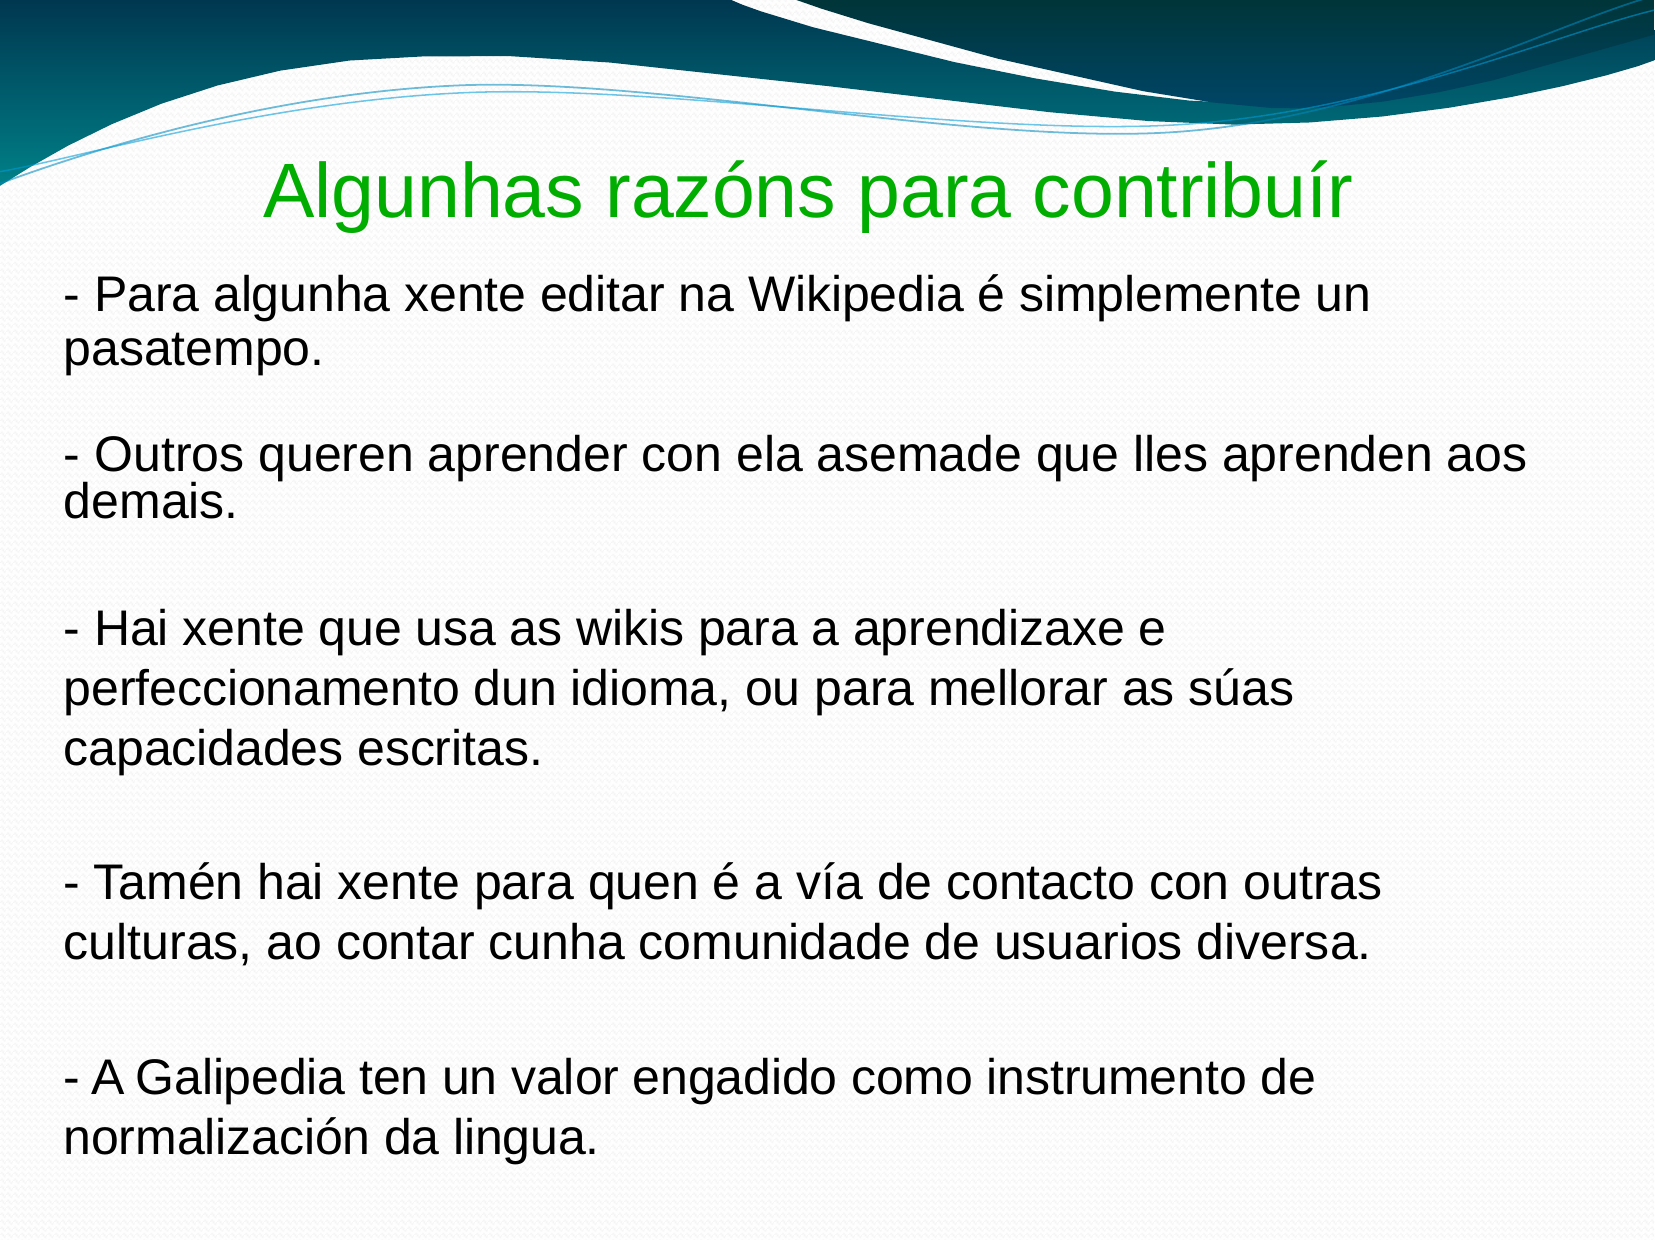

# Algunhas razóns para contribuír
- Para algunha xente editar na Wikipedia é simplemente un pasatempo.
- Outros queren aprender con ela asemade que lles aprenden aos demais.
- Hai xente que usa as wikis para a aprendizaxe e perfeccionamento dun idioma, ou para mellorar as súas capacidades escritas.
- Tamén hai xente para quen é a vía de contacto con outras culturas, ao contar cunha comunidade de usuarios diversa.
- A Galipedia ten un valor engadido como instrumento de normalización da lingua.